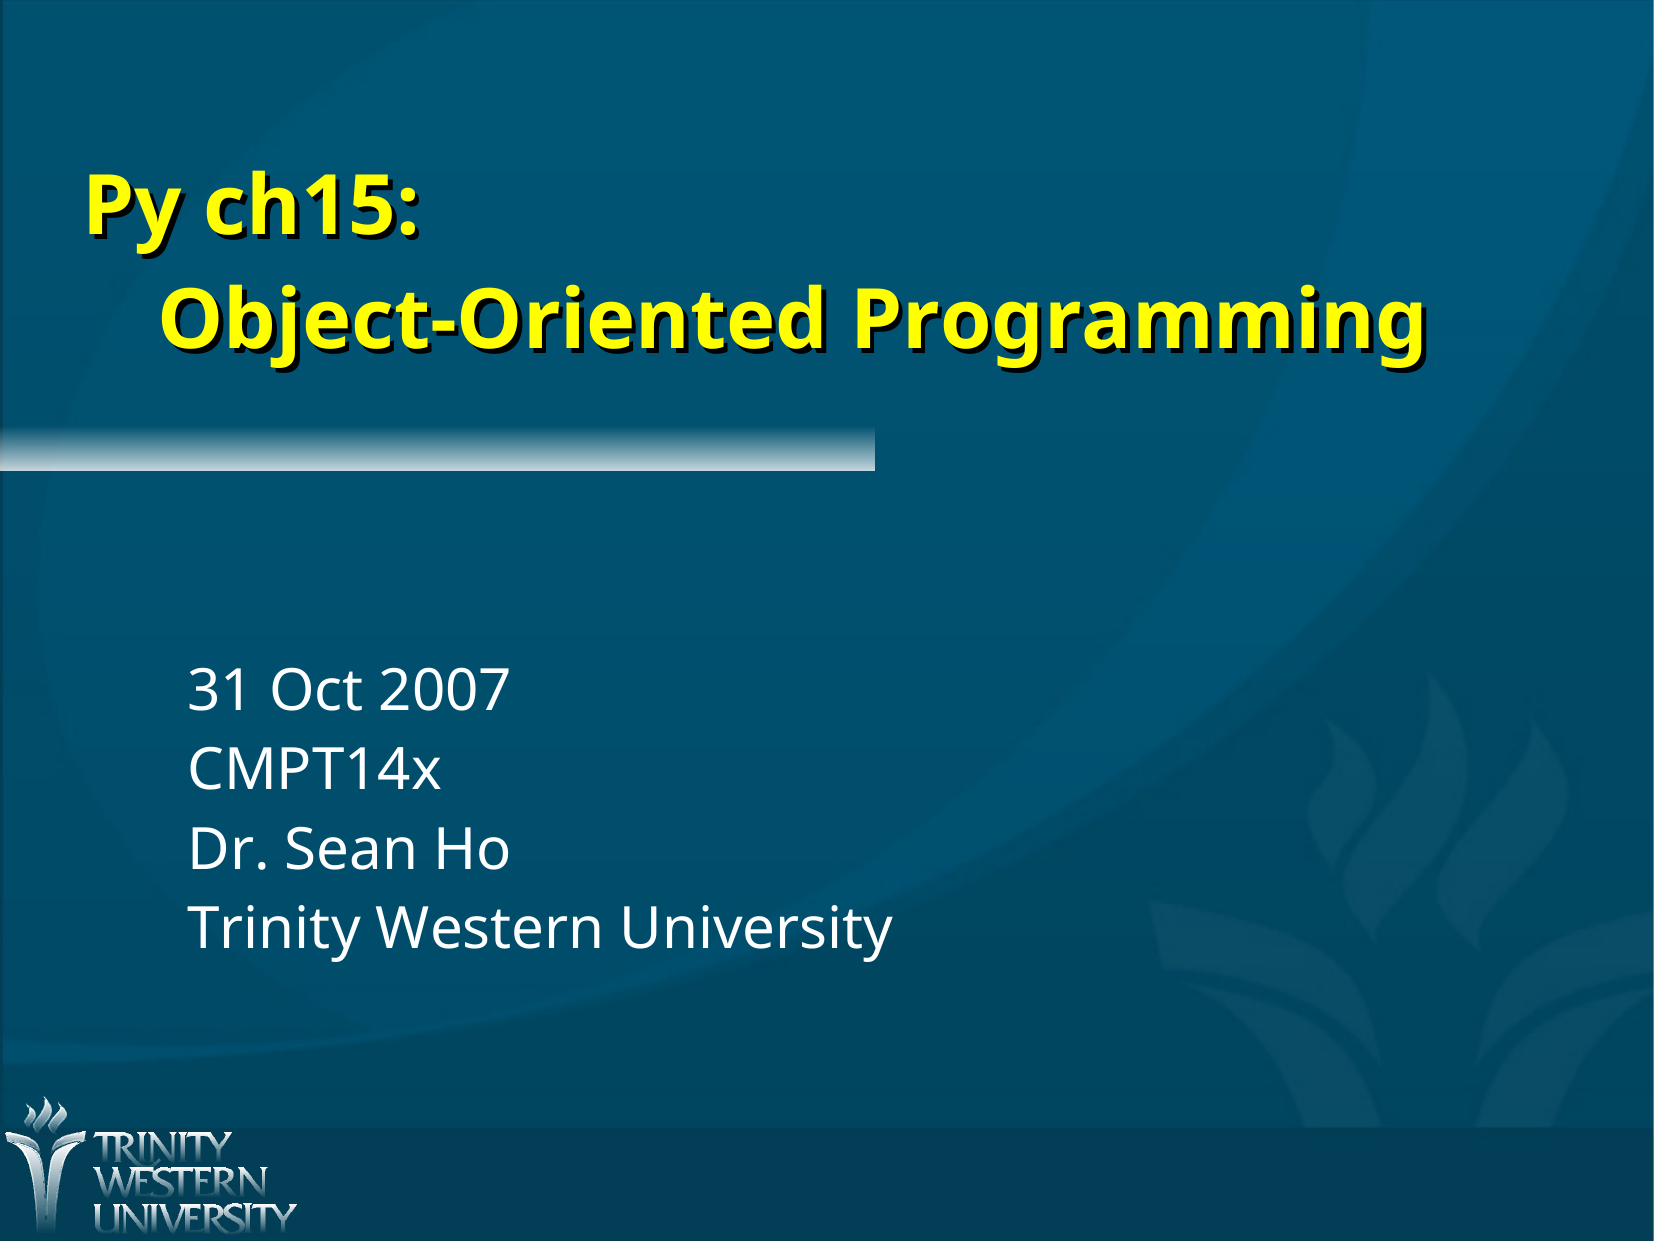

# Py ch15: Object-Oriented Programming
31 Oct 2007
CMPT14x
Dr. Sean Ho
Trinity Western University